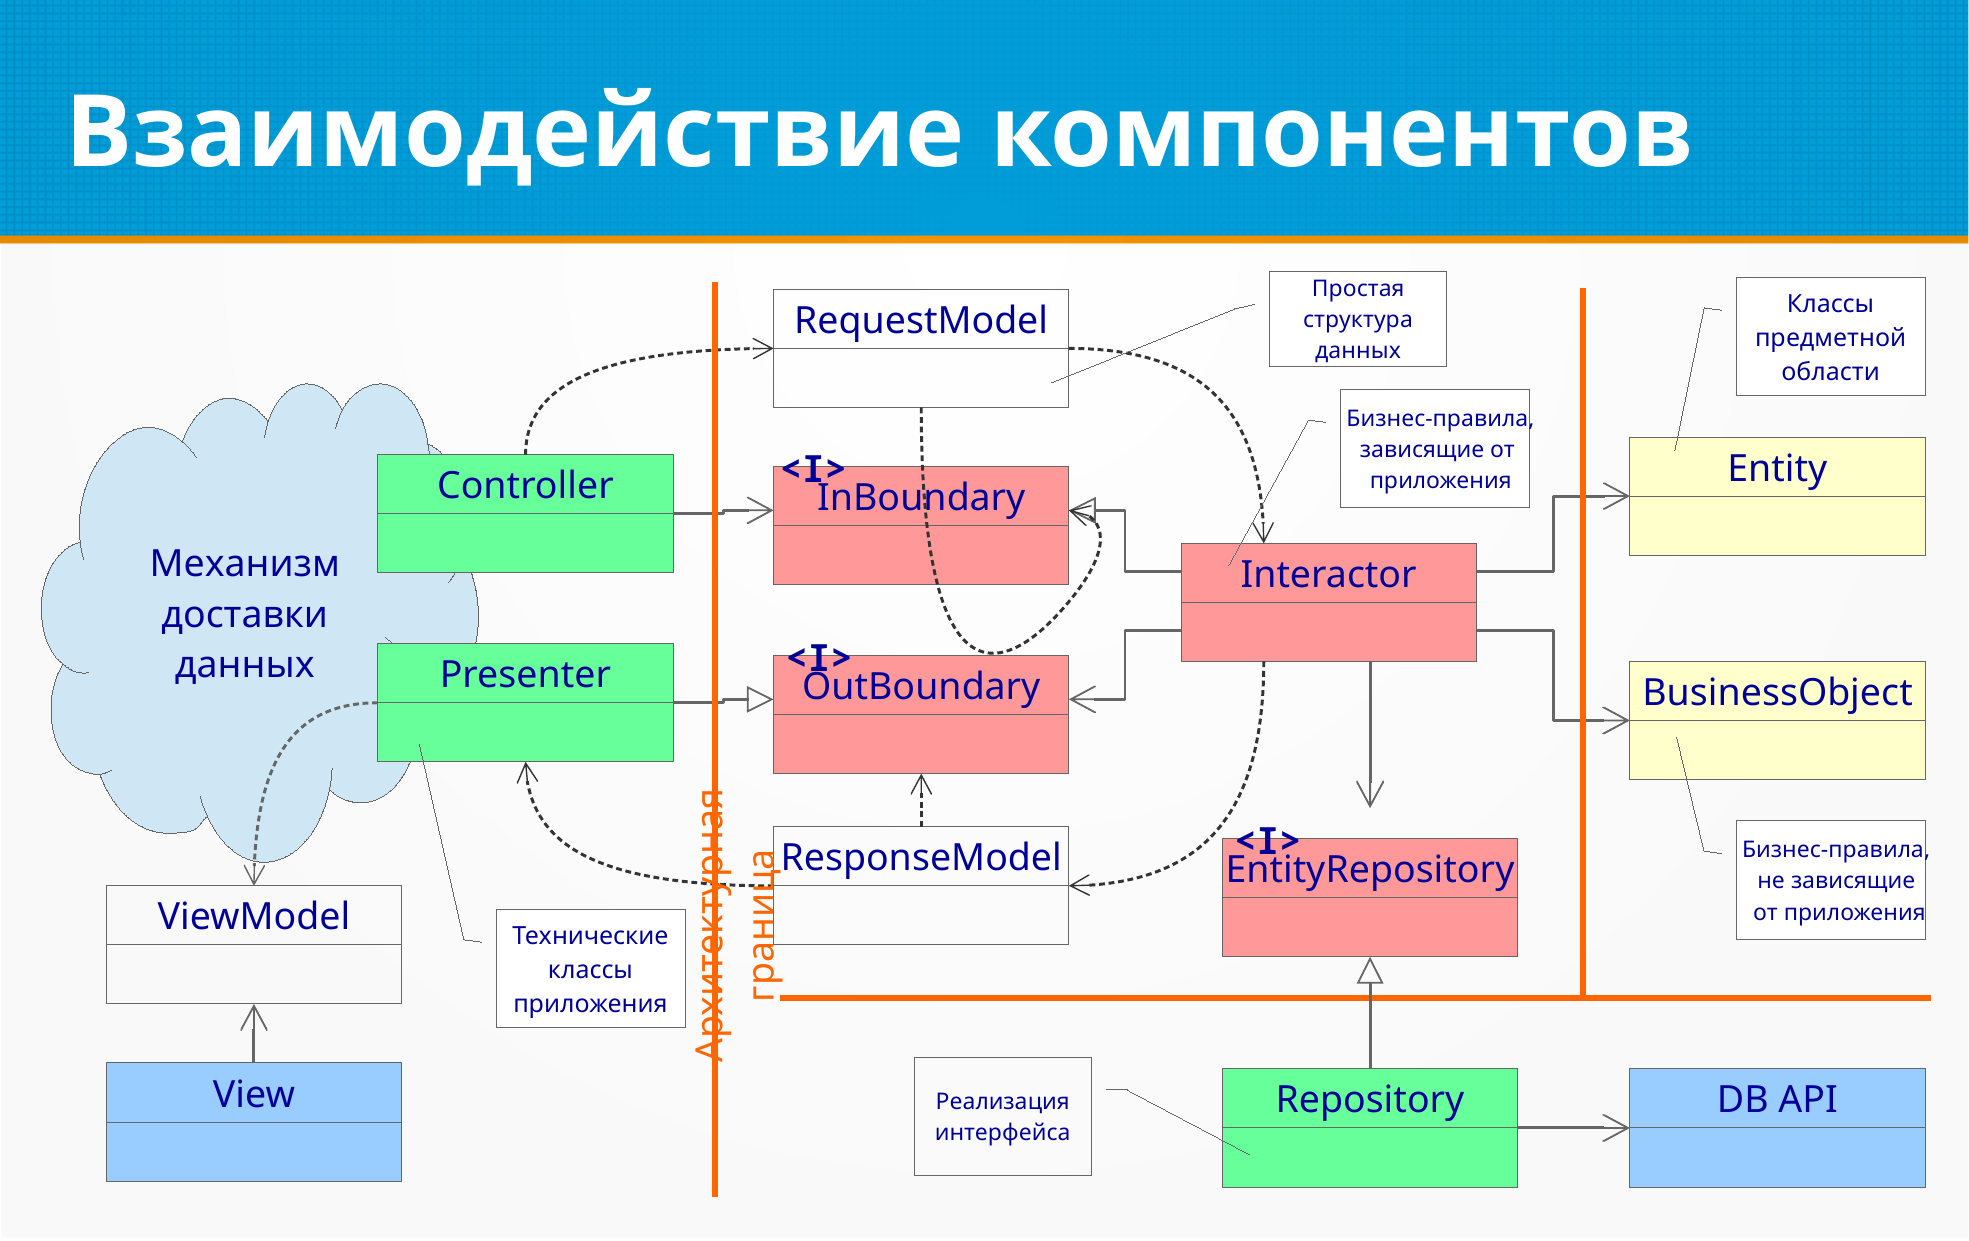

Взаимодействие компонентов
Простая
структура
данных
Классы
предметной
области
RequestModel
Механизм
доставки
данных
Бизнес-правила,
зависящие от
приложения
<I>
InBoundary
Entity
Controller
Interactor
<I>
OutBoundary
Presenter
BusinessObject
<I>
EntityRepository
Бизнес-правила,
не зависящие
 от приложения
ResponseModel
Архитектурная граница
ViewModel
Технические
классы
приложения
Реализация
интерфейса
View
Repository
DB API